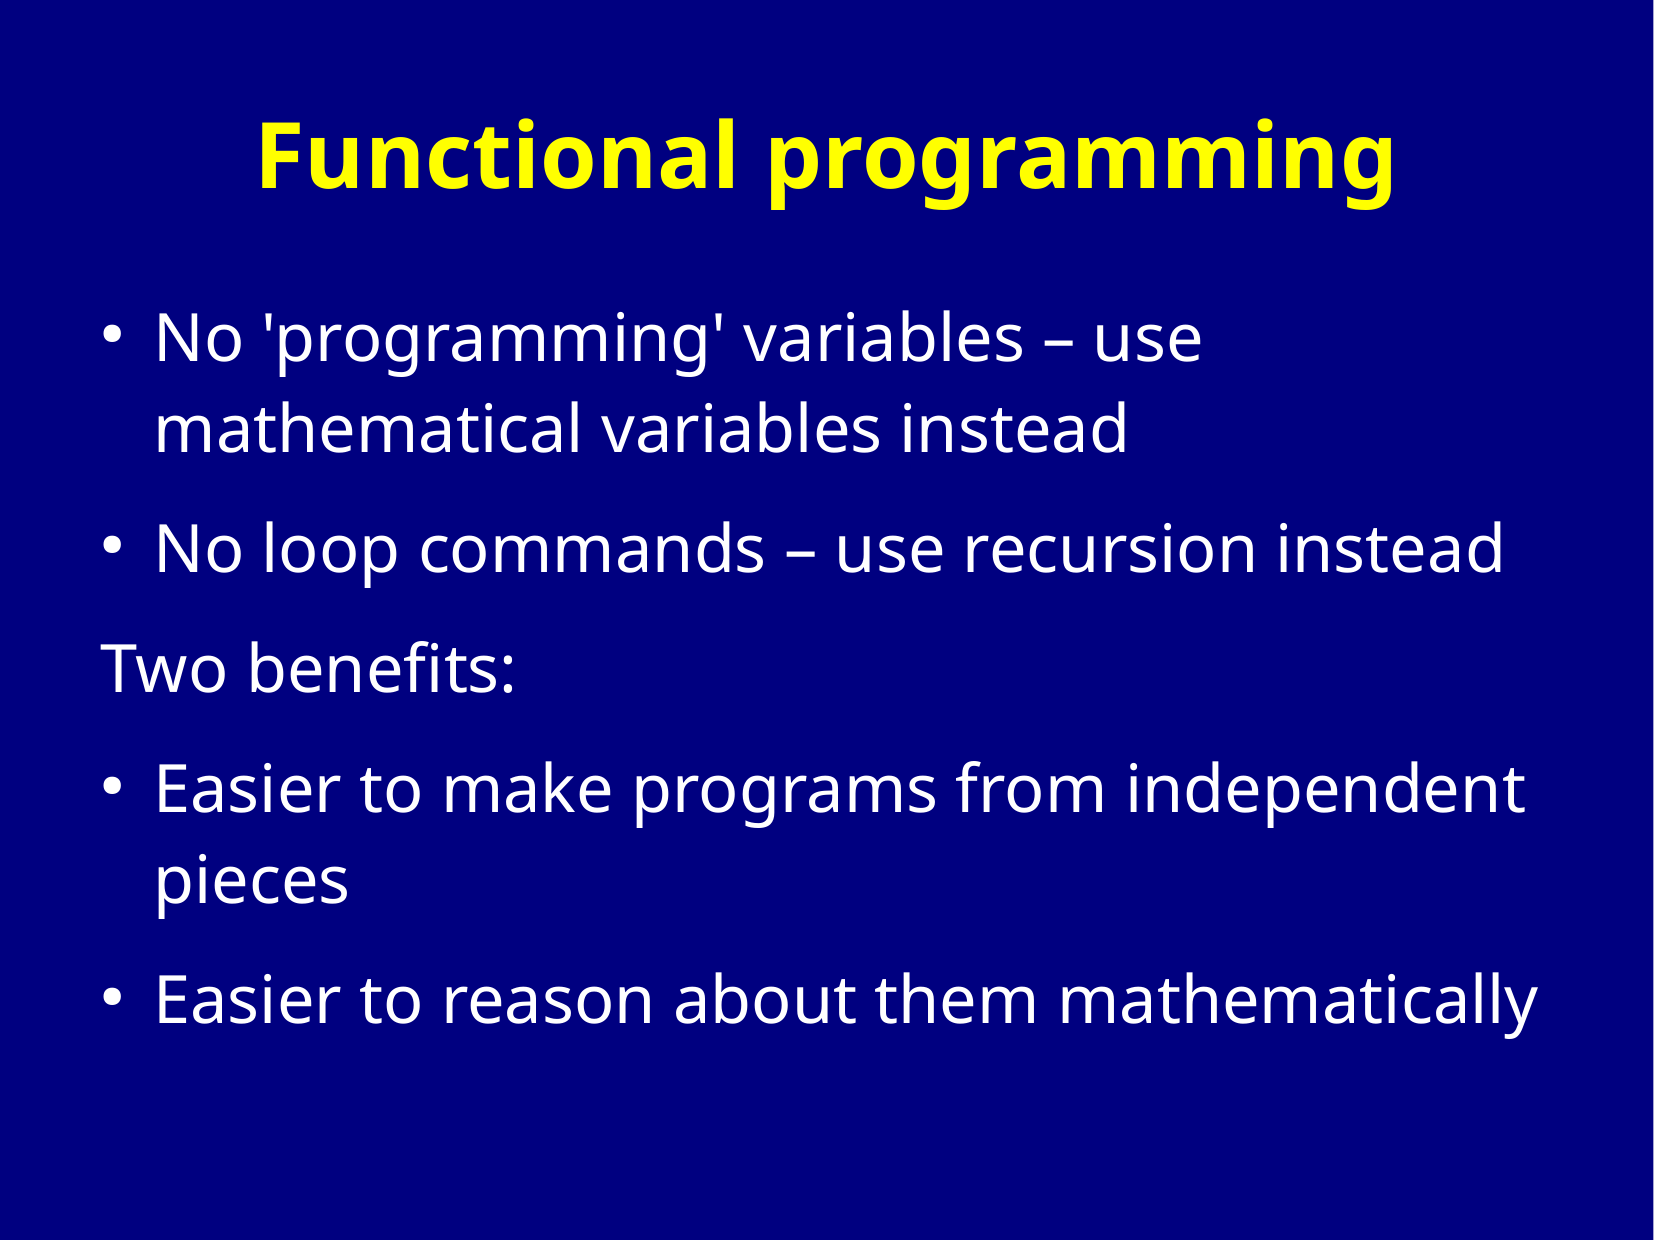

# Functional programming
No 'programming' variables – use mathematical variables instead
No loop commands – use recursion instead
Two benefits:
Easier to make programs from independent pieces
Easier to reason about them mathematically